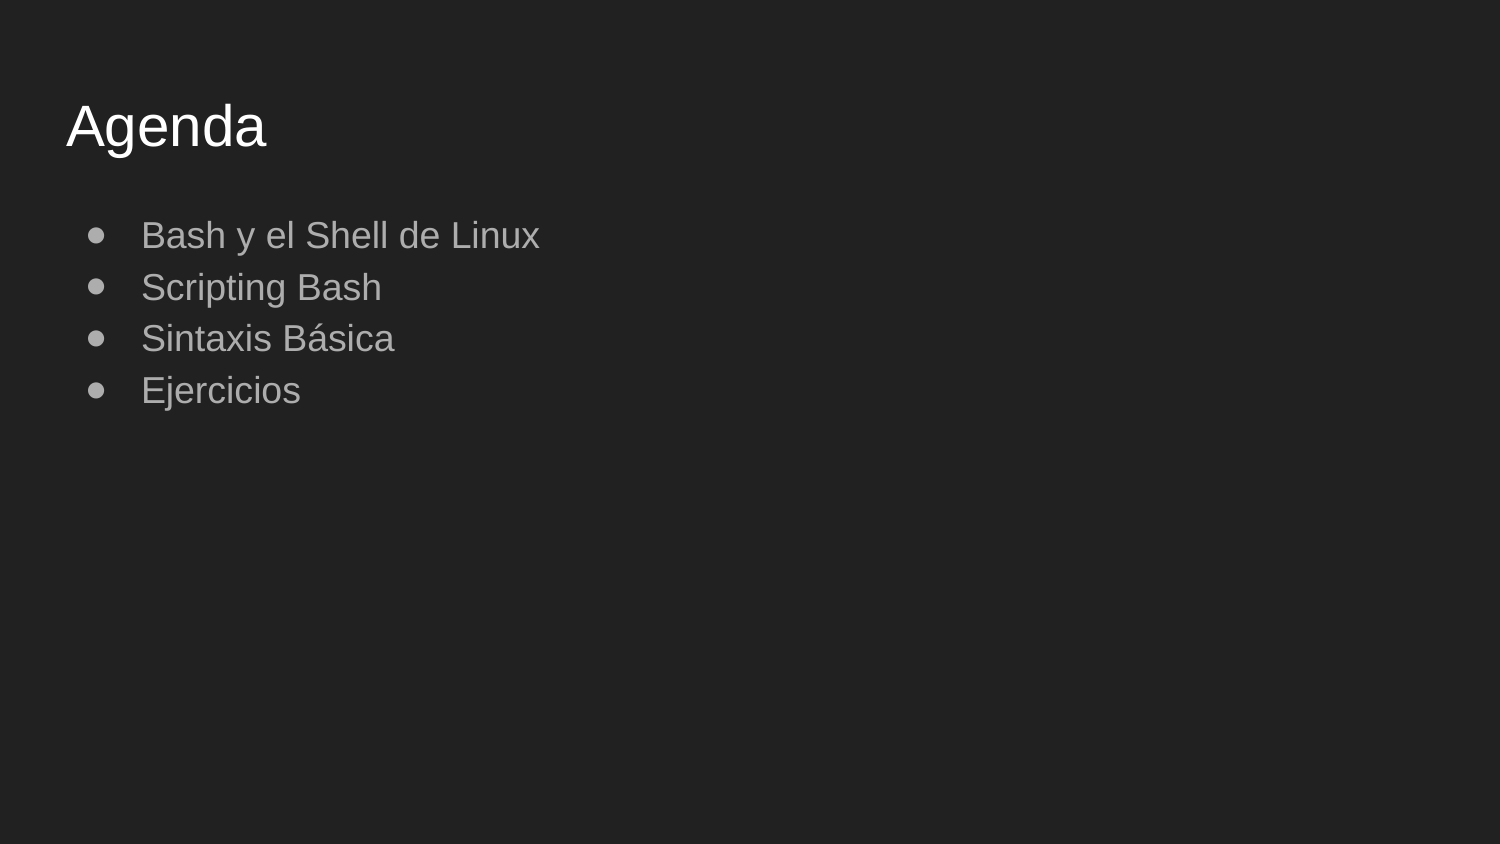

# Agenda
Bash y el Shell de Linux
Scripting Bash
Sintaxis Básica
Ejercicios